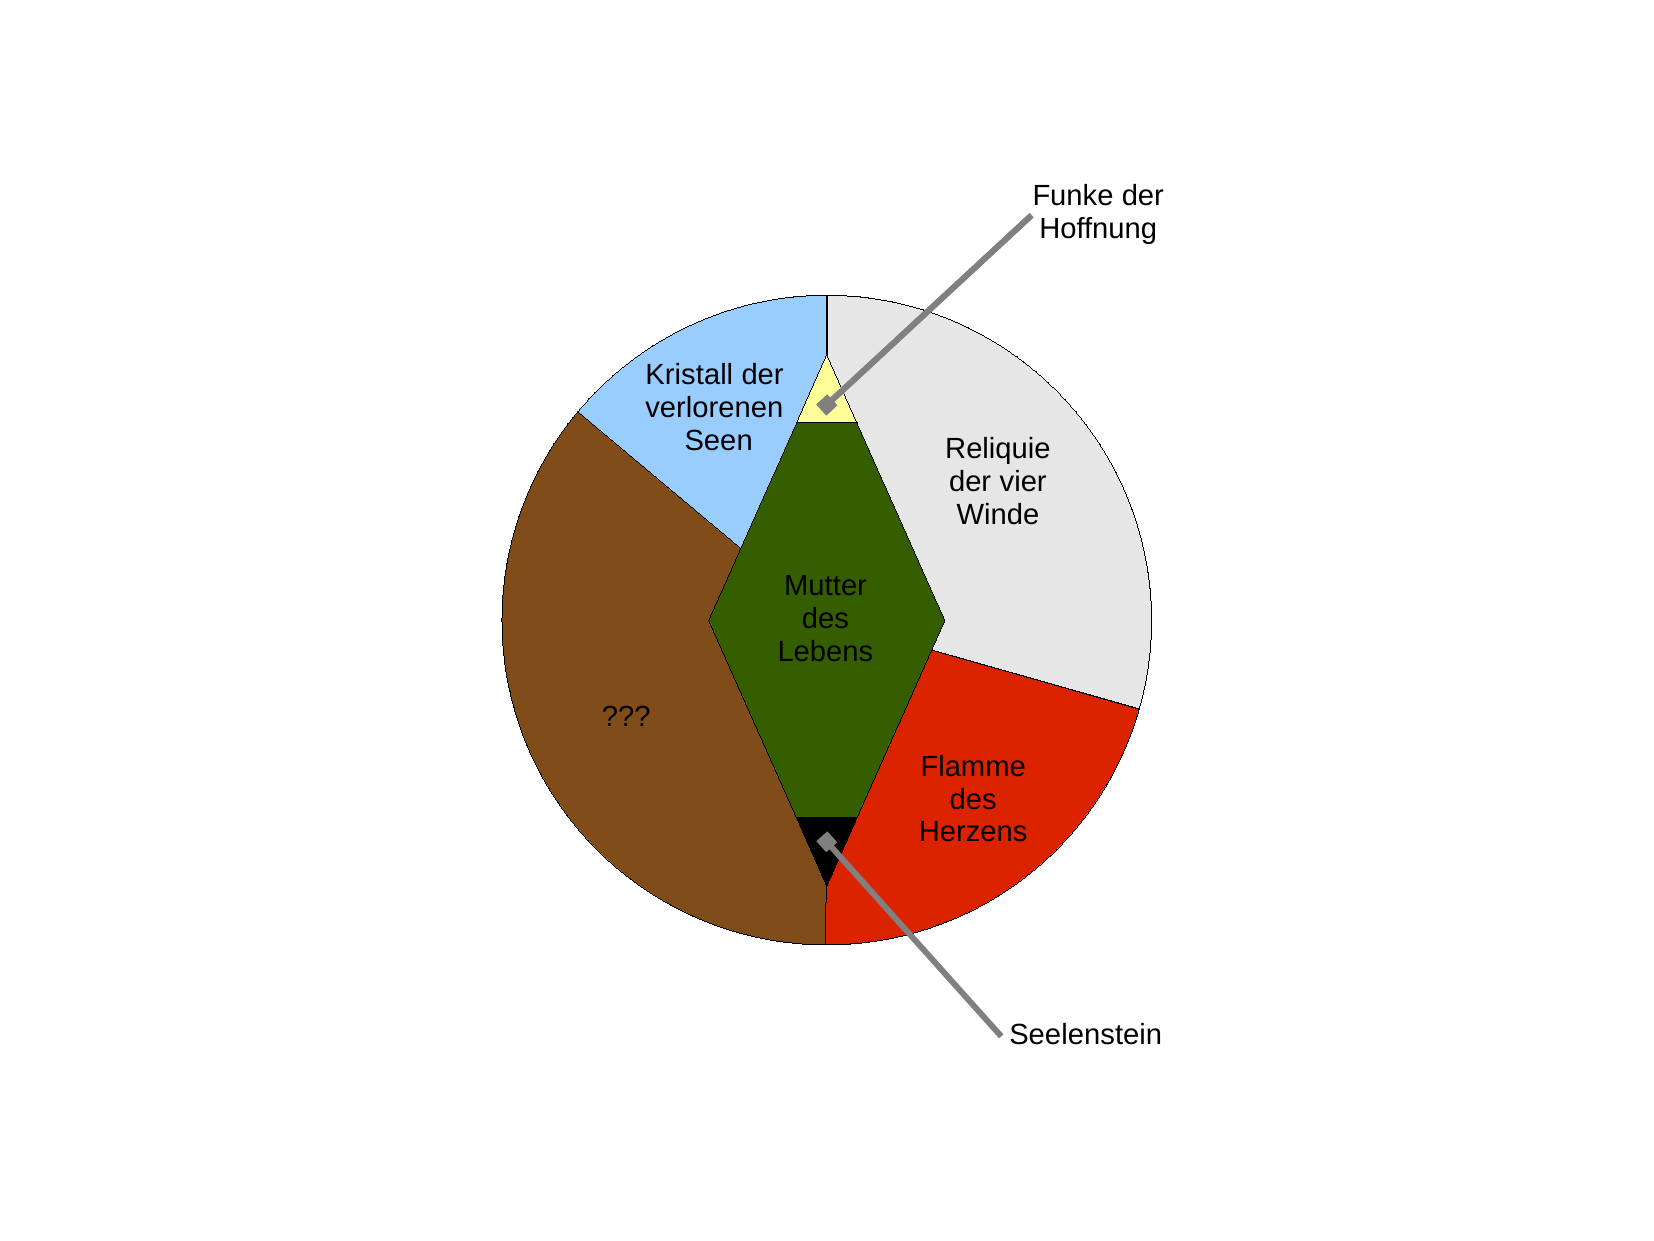

Funke der
Hoffnung
Kristall der
verlorenen
Seen
Reliquie
der vier
Winde
Mutter
des
Lebens
???
Flamme
des
Herzens
Seelenstein